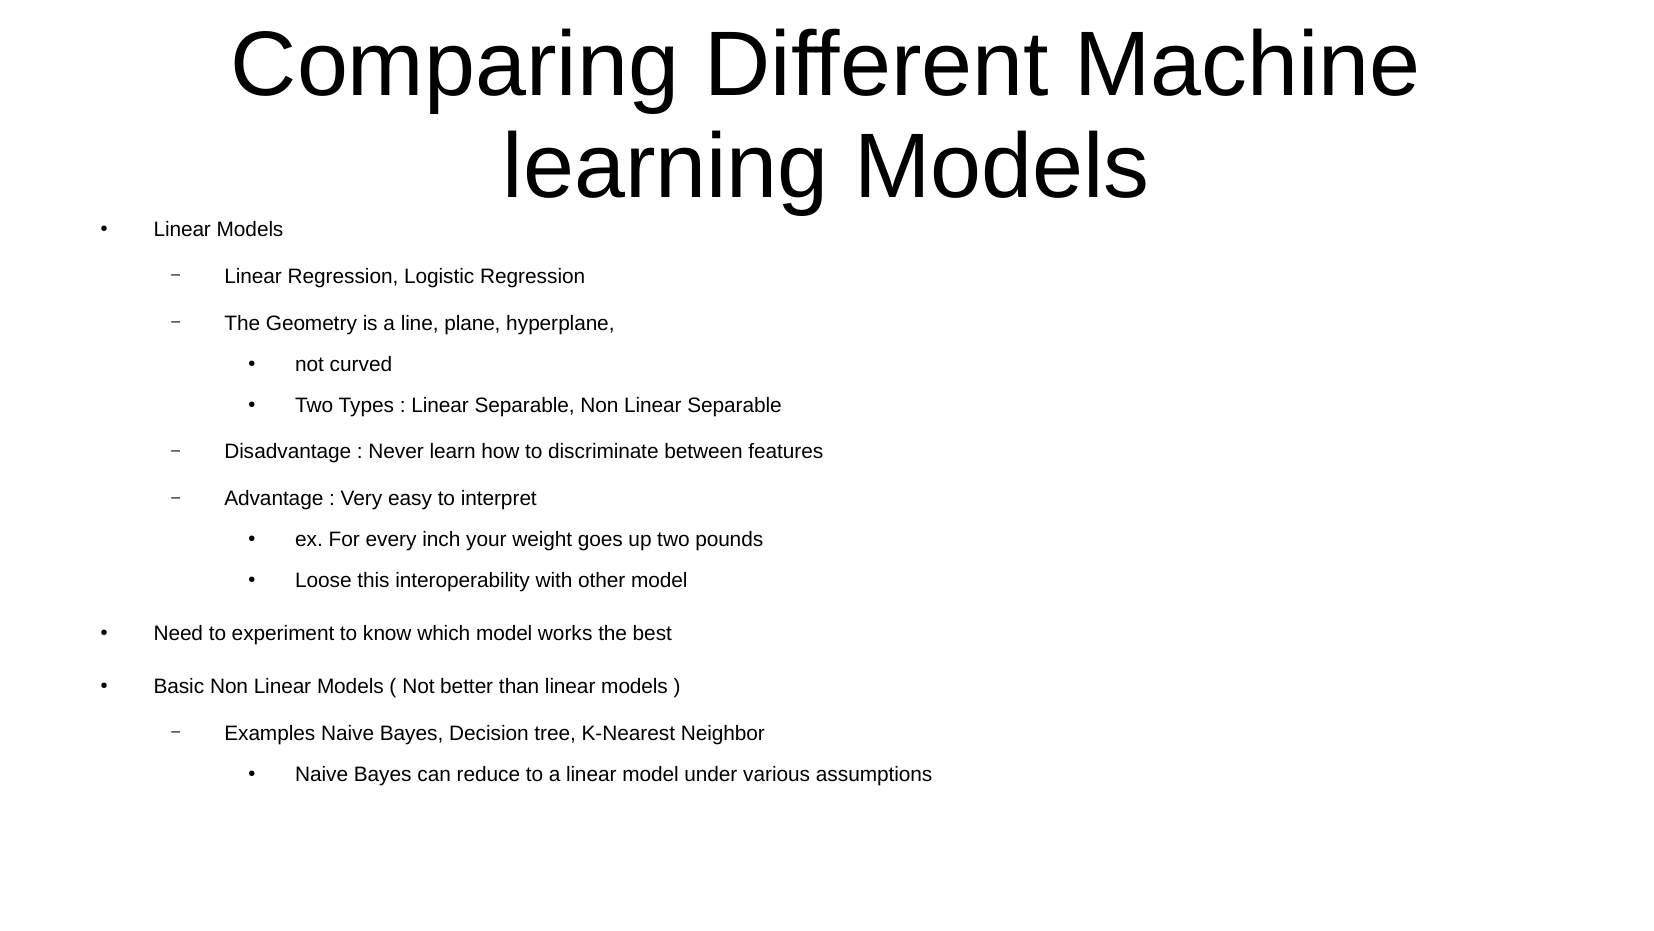

# Comparing Different Machine learning Models
Linear Models
Linear Regression, Logistic Regression
The Geometry is a line, plane, hyperplane,
not curved
Two Types : Linear Separable, Non Linear Separable
Disadvantage : Never learn how to discriminate between features
Advantage : Very easy to interpret
ex. For every inch your weight goes up two pounds
Loose this interoperability with other model
Need to experiment to know which model works the best
Basic Non Linear Models ( Not better than linear models )
Examples Naive Bayes, Decision tree, K-Nearest Neighbor
Naive Bayes can reduce to a linear model under various assumptions